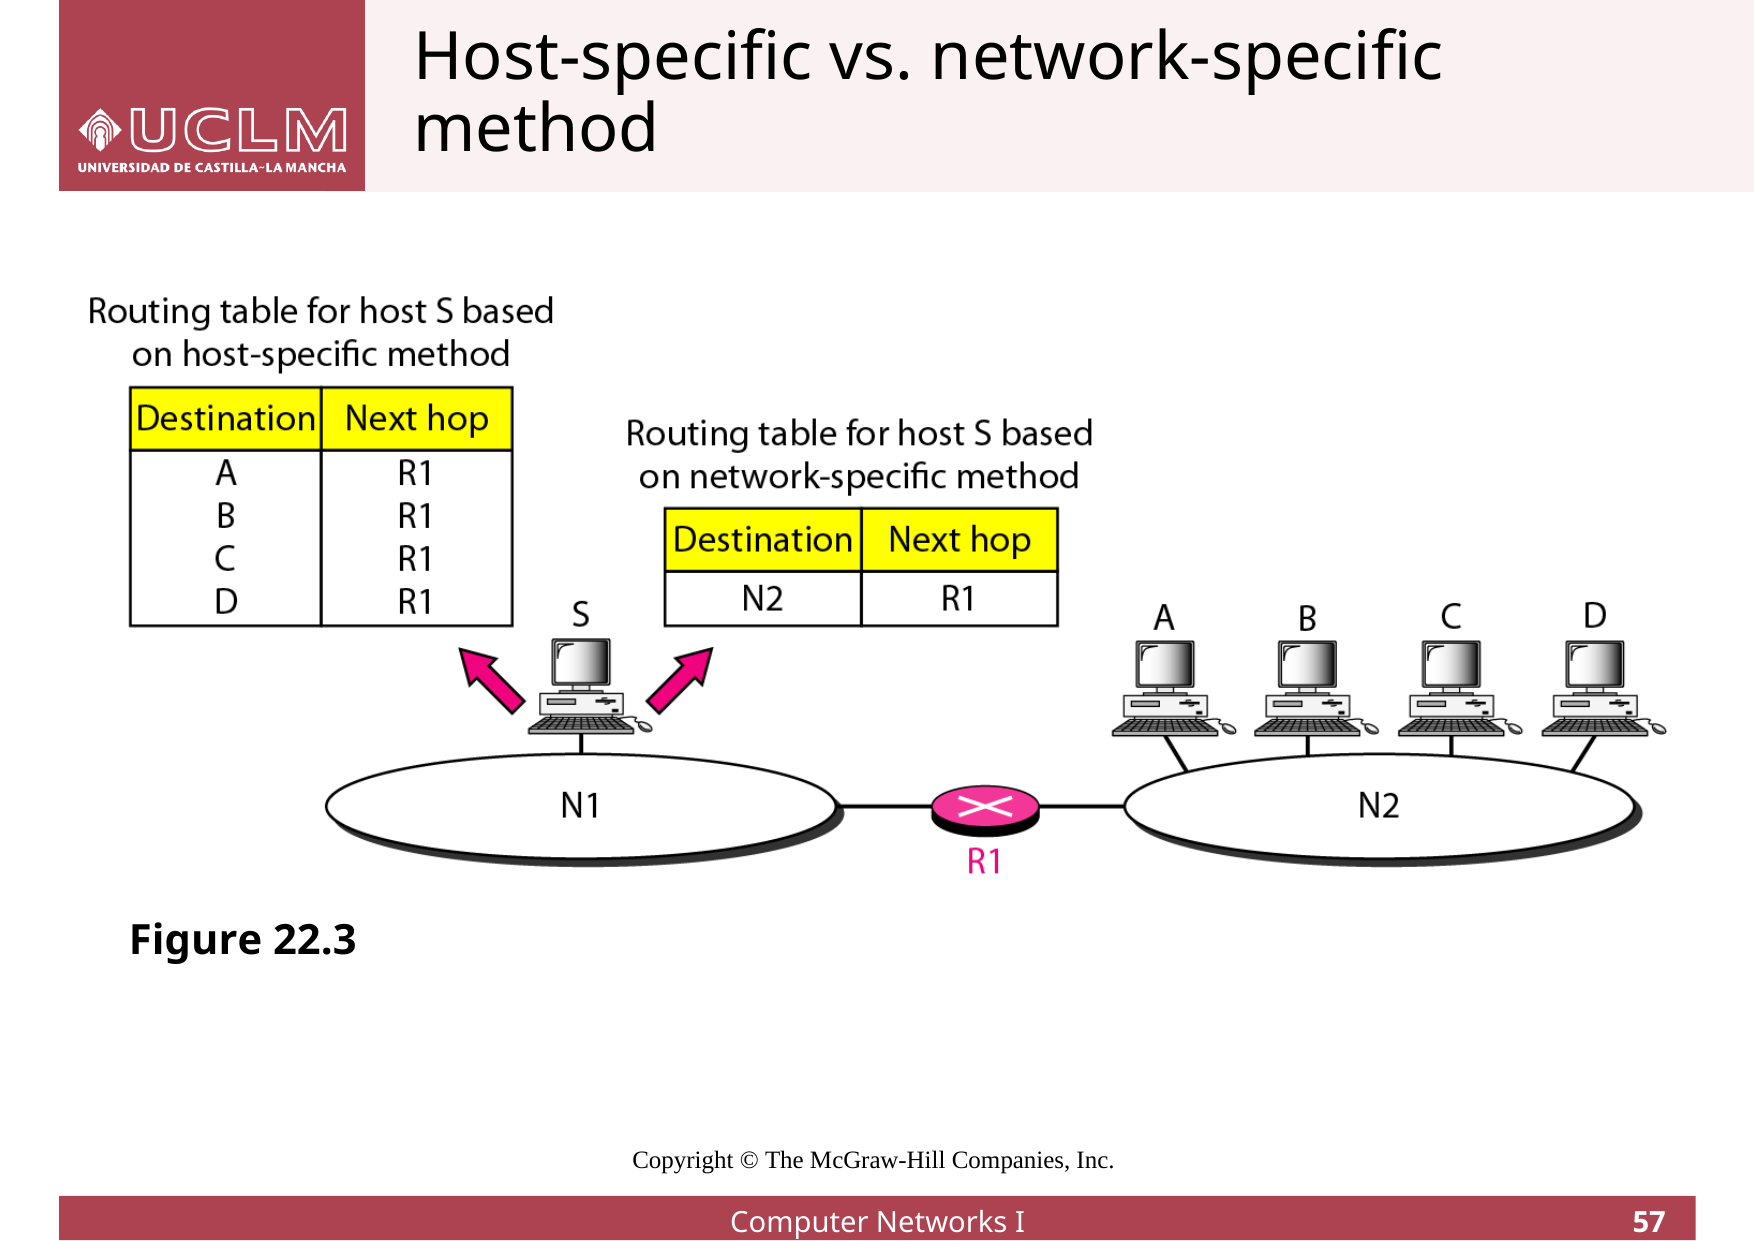

# Host-specific vs. network-specific method
Figure 22.3
Copyright © The McGraw-Hill Companies, Inc.
Computer Networks I
57